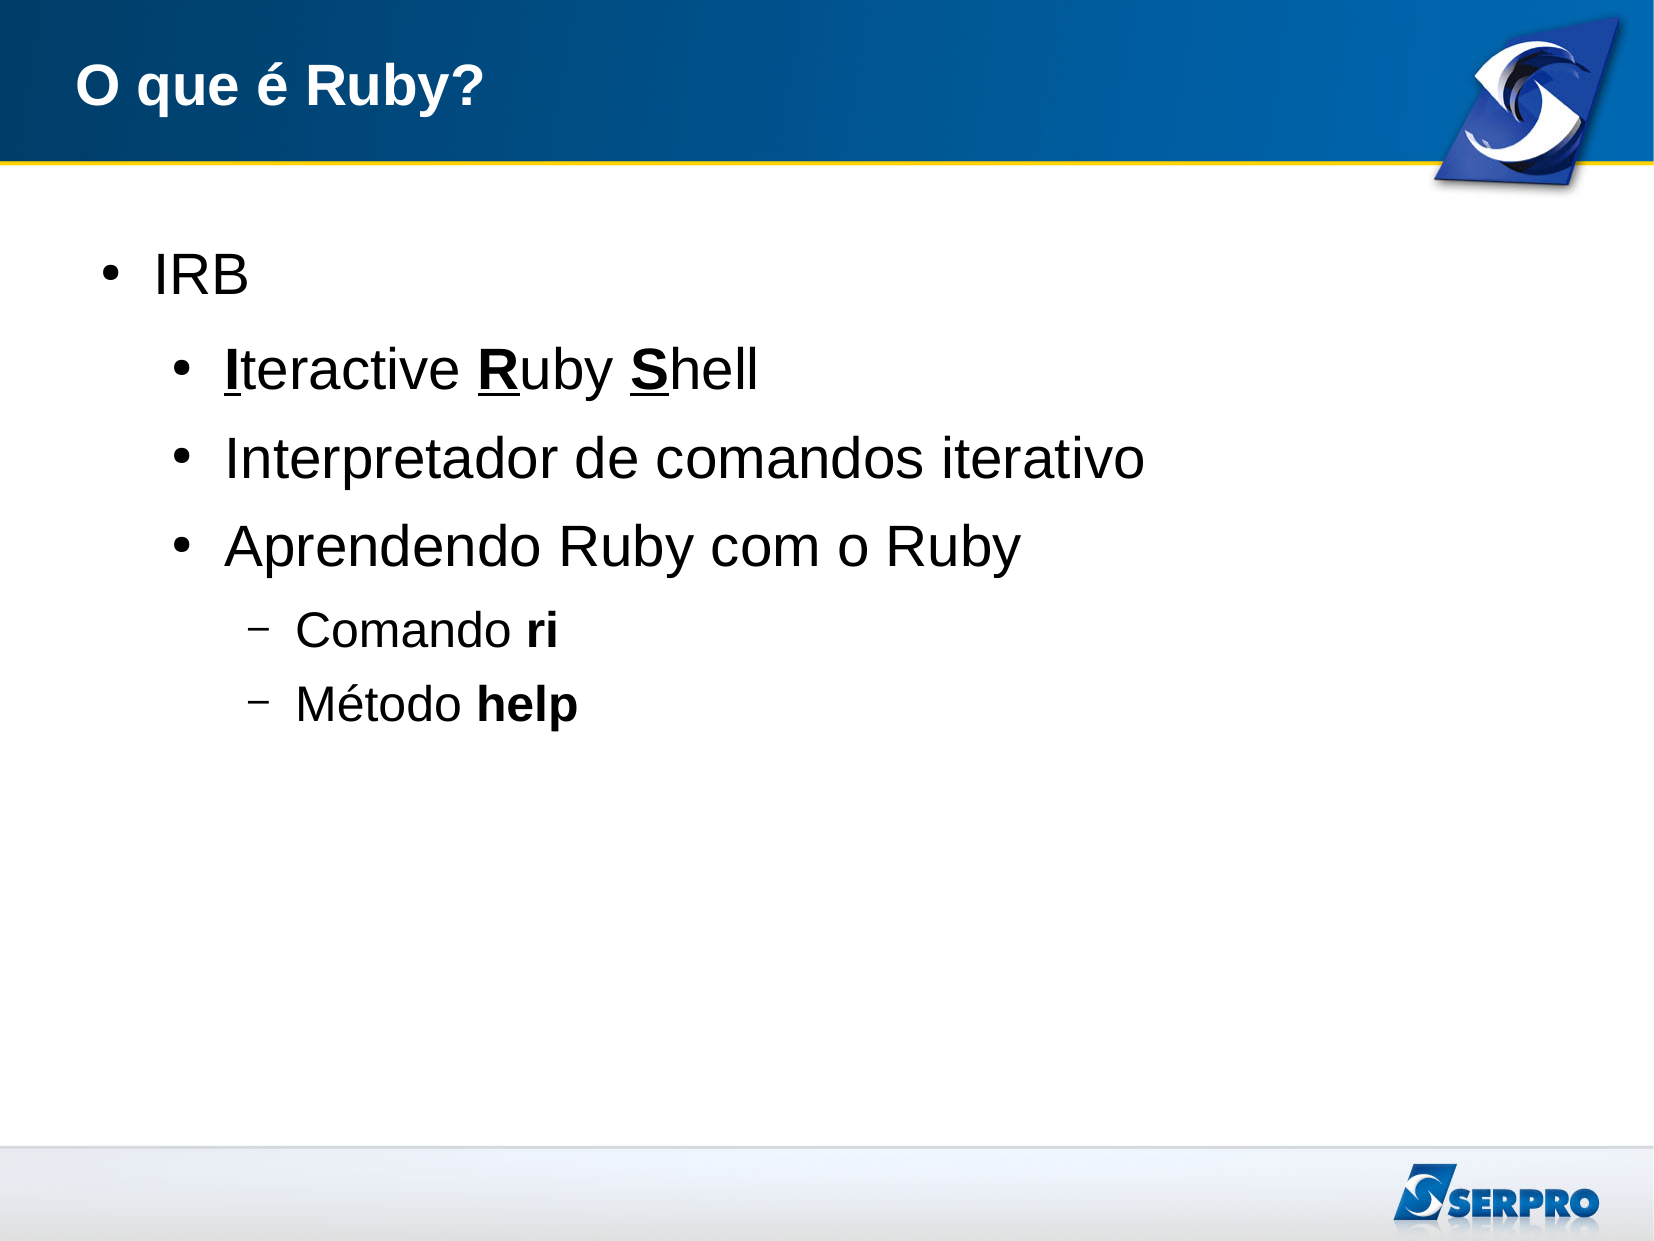

# O que é Ruby?
IRB
Iteractive Ruby Shell
Interpretador de comandos iterativo
Aprendendo Ruby com o Ruby
Comando ri
Método help